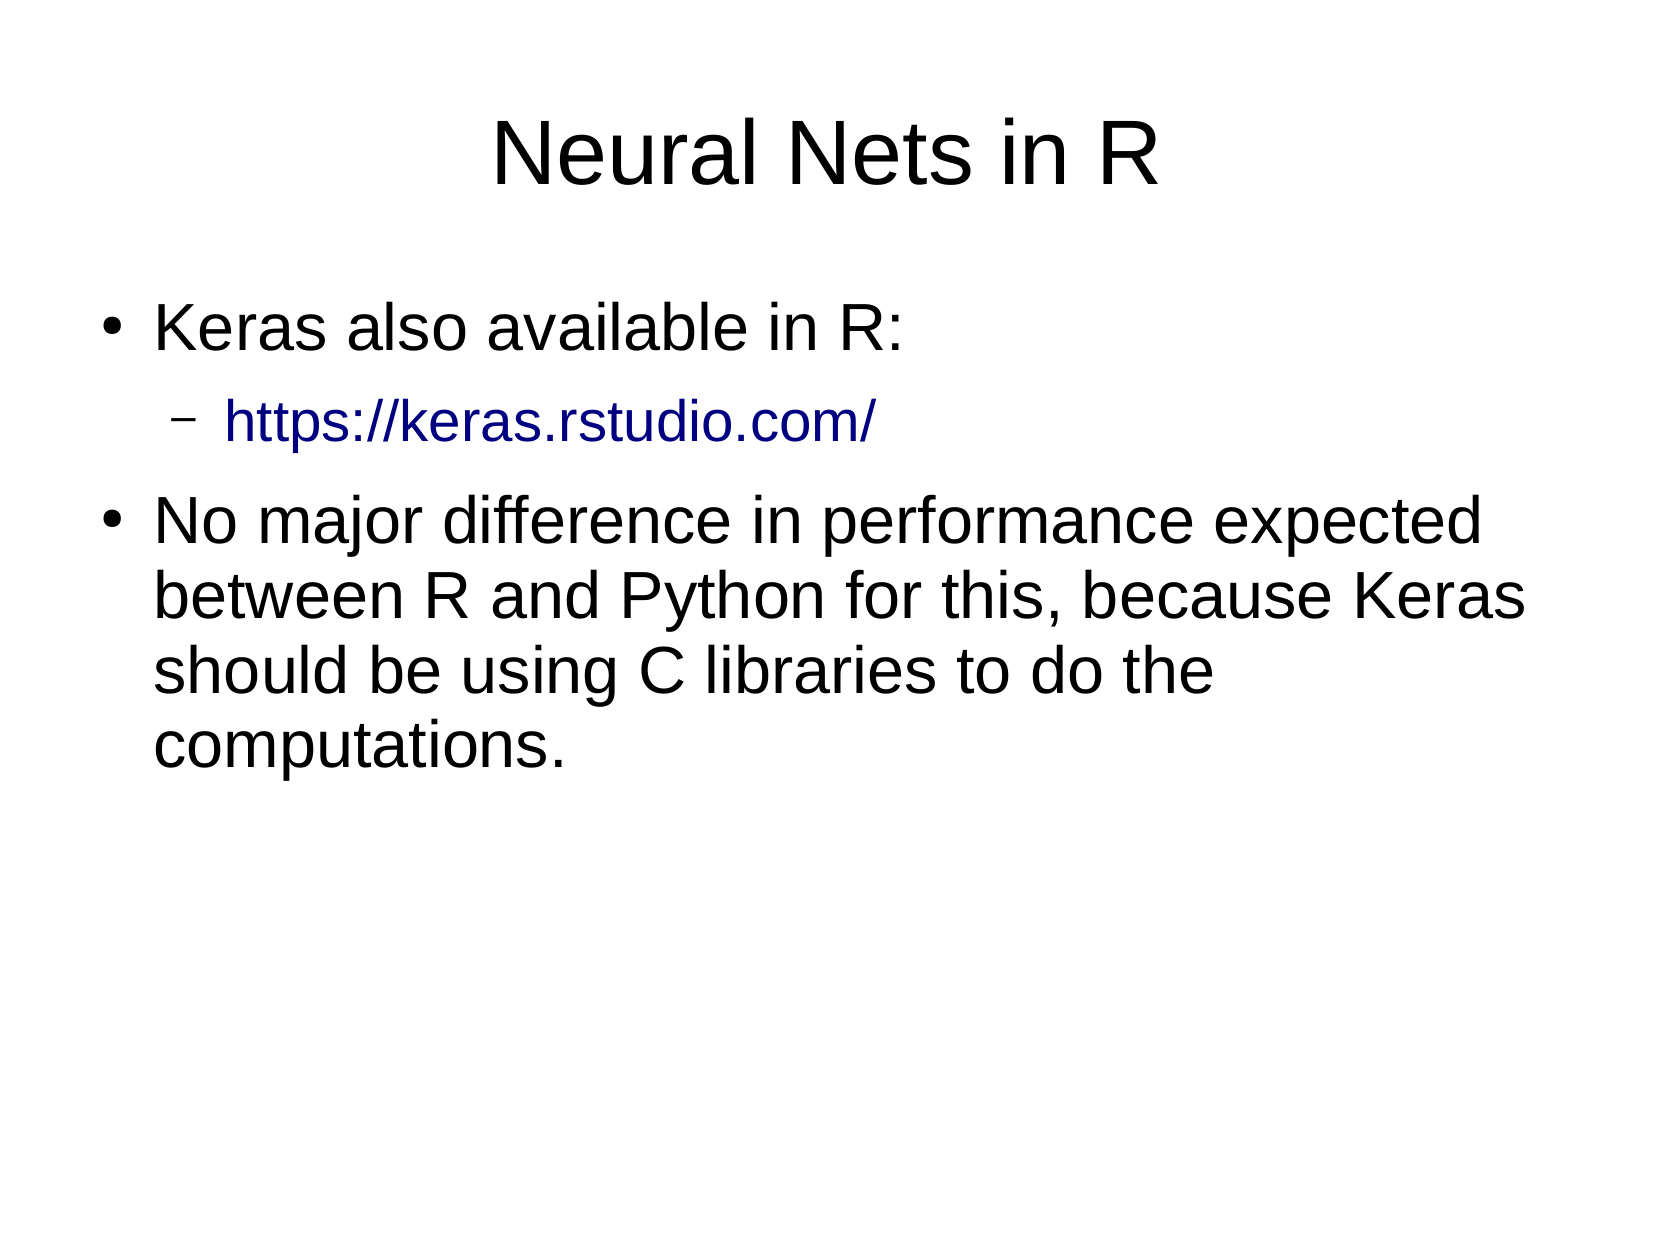

# Neural Nets in R
Keras also available in R:
https://keras.rstudio.com/
No major difference in performance expected between R and Python for this, because Keras should be using C libraries to do the computations.